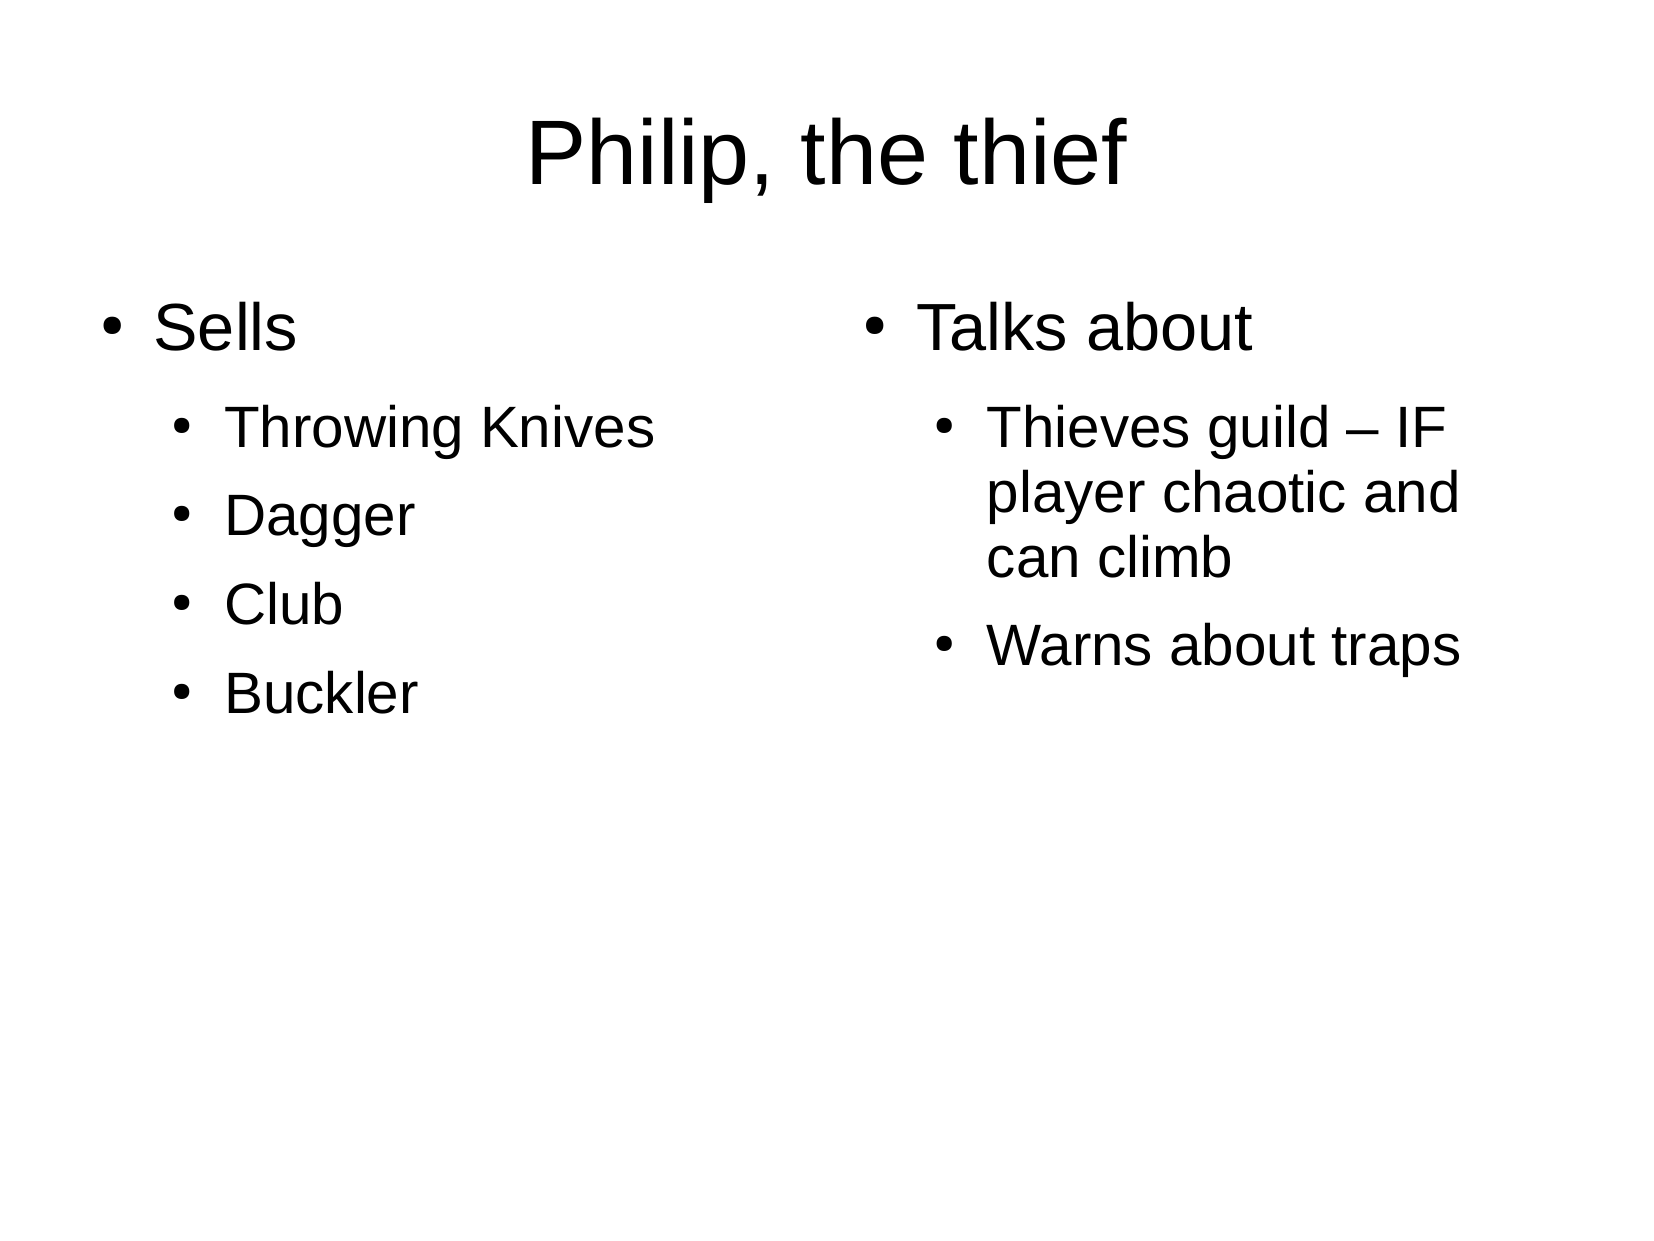

# Philip, the thief
Sells
Throwing Knives
Dagger
Club
Buckler
Talks about
Thieves guild – IF player chaotic and can climb
Warns about traps